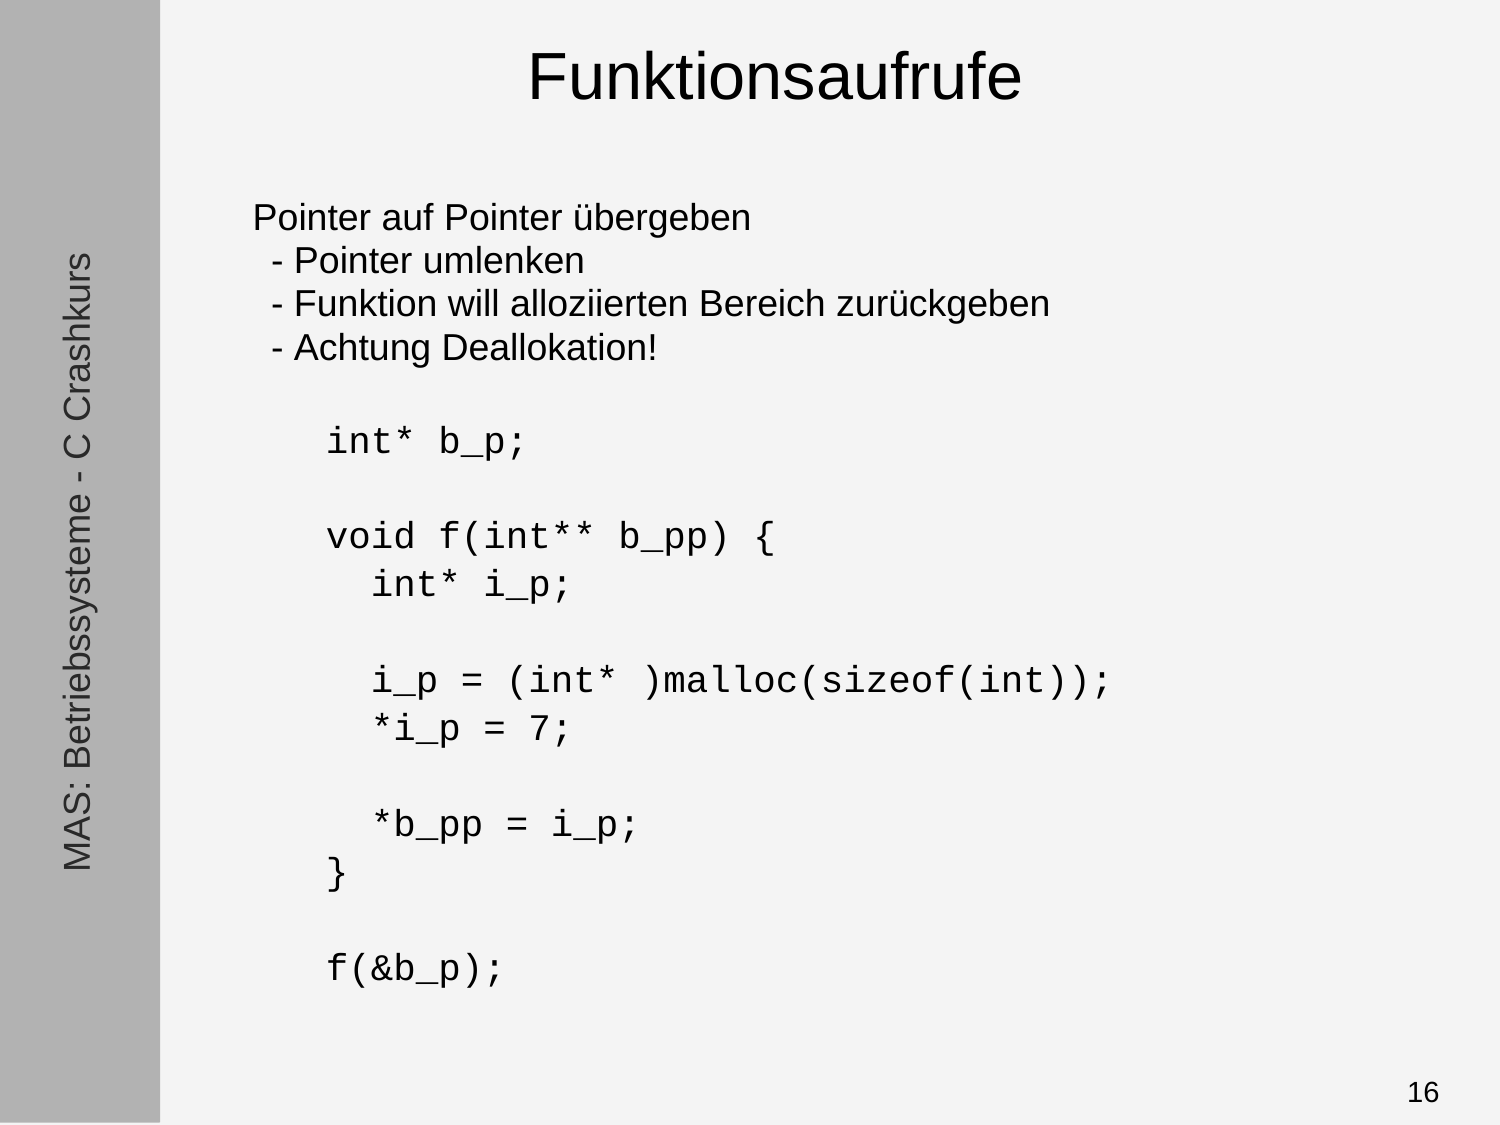

Funktionsaufrufe
Pointer auf Pointer übergeben
- Pointer umlenken
- Funktion will alloziierten Bereich zurückgeben
- Achtung Deallokation!
int* b_p;
void f(int** b_pp) {
 int* i_p;
 i_p = (int* )malloc(sizeof(int));
 *i_p = 7;
 *b_pp = i_p;
}
f(&b_p);
MAS: Betriebssysteme - C Crashkurs